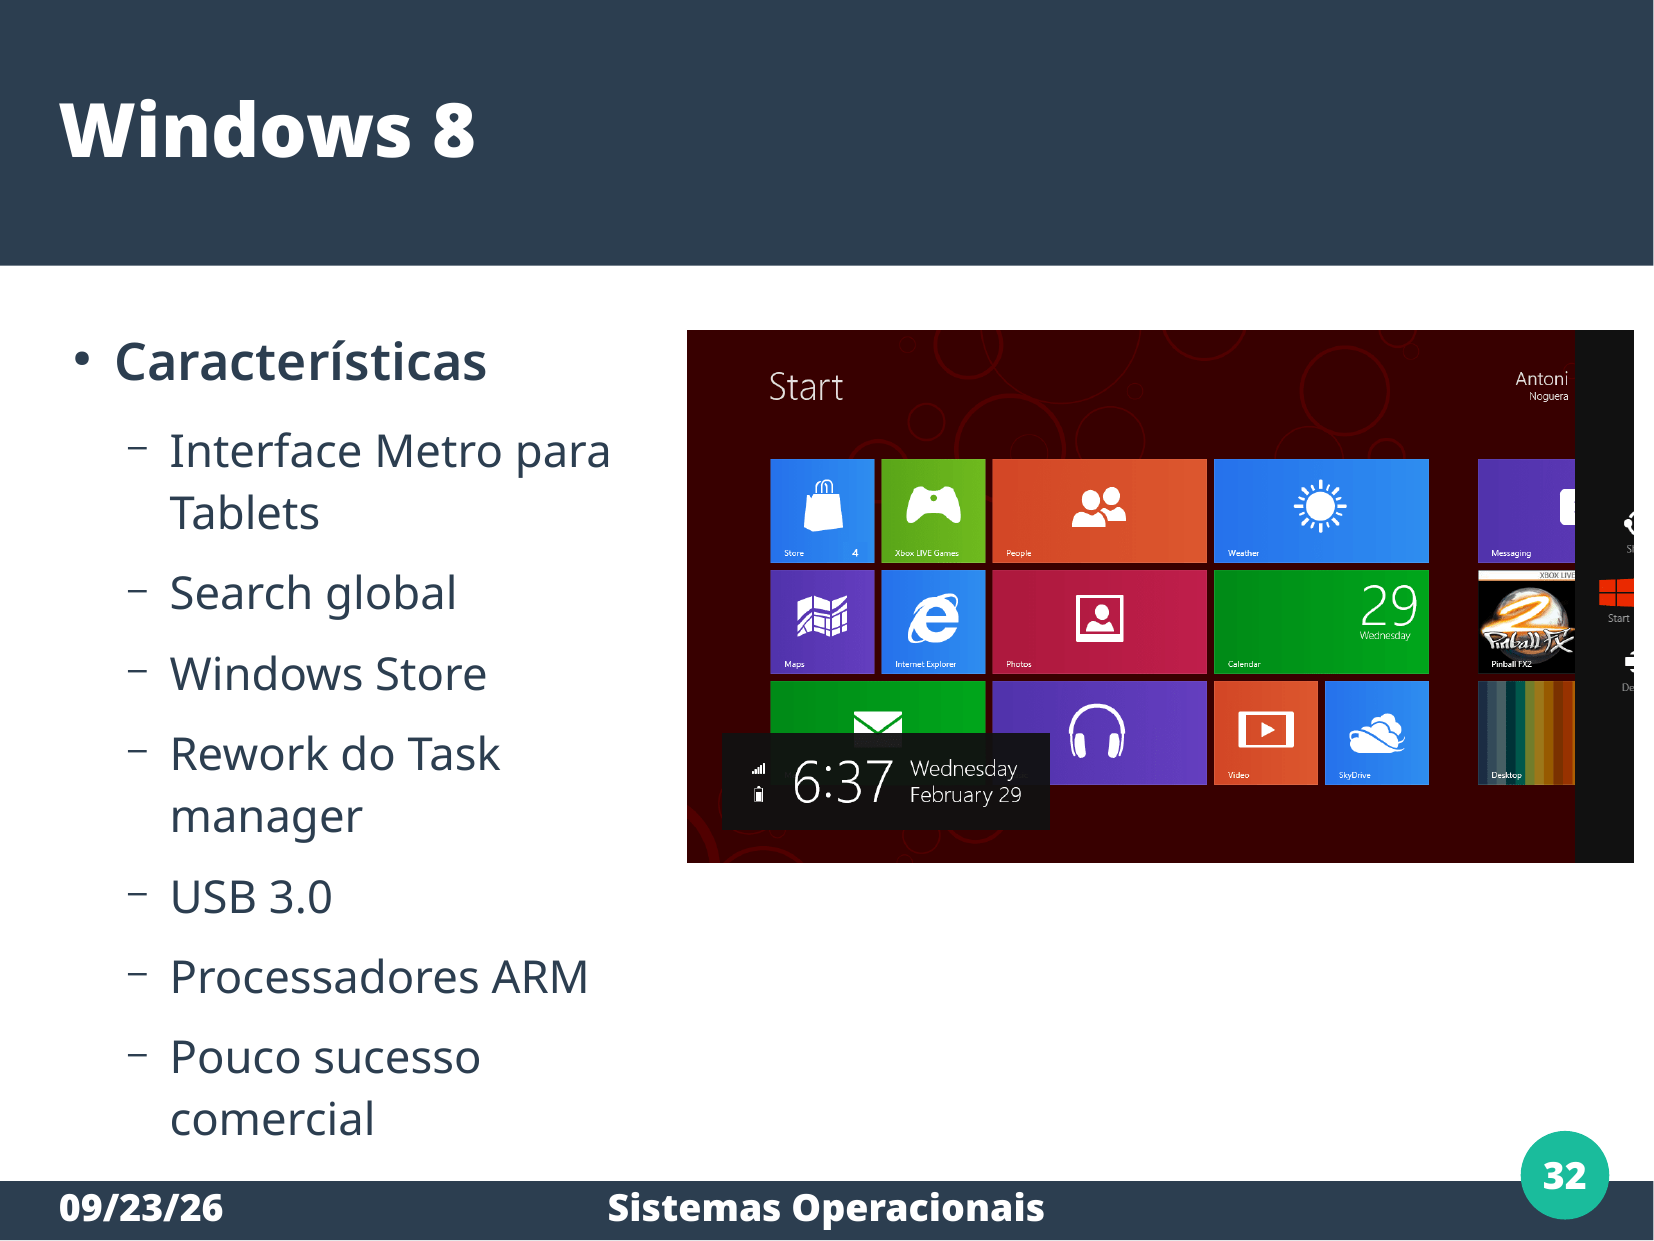

# Windows 8
Características
Interface Metro para Tablets
Search global
Windows Store
Rework do Task manager
USB 3.0
Processadores ARM
Pouco sucesso comercial
32
Sistemas Operacionais